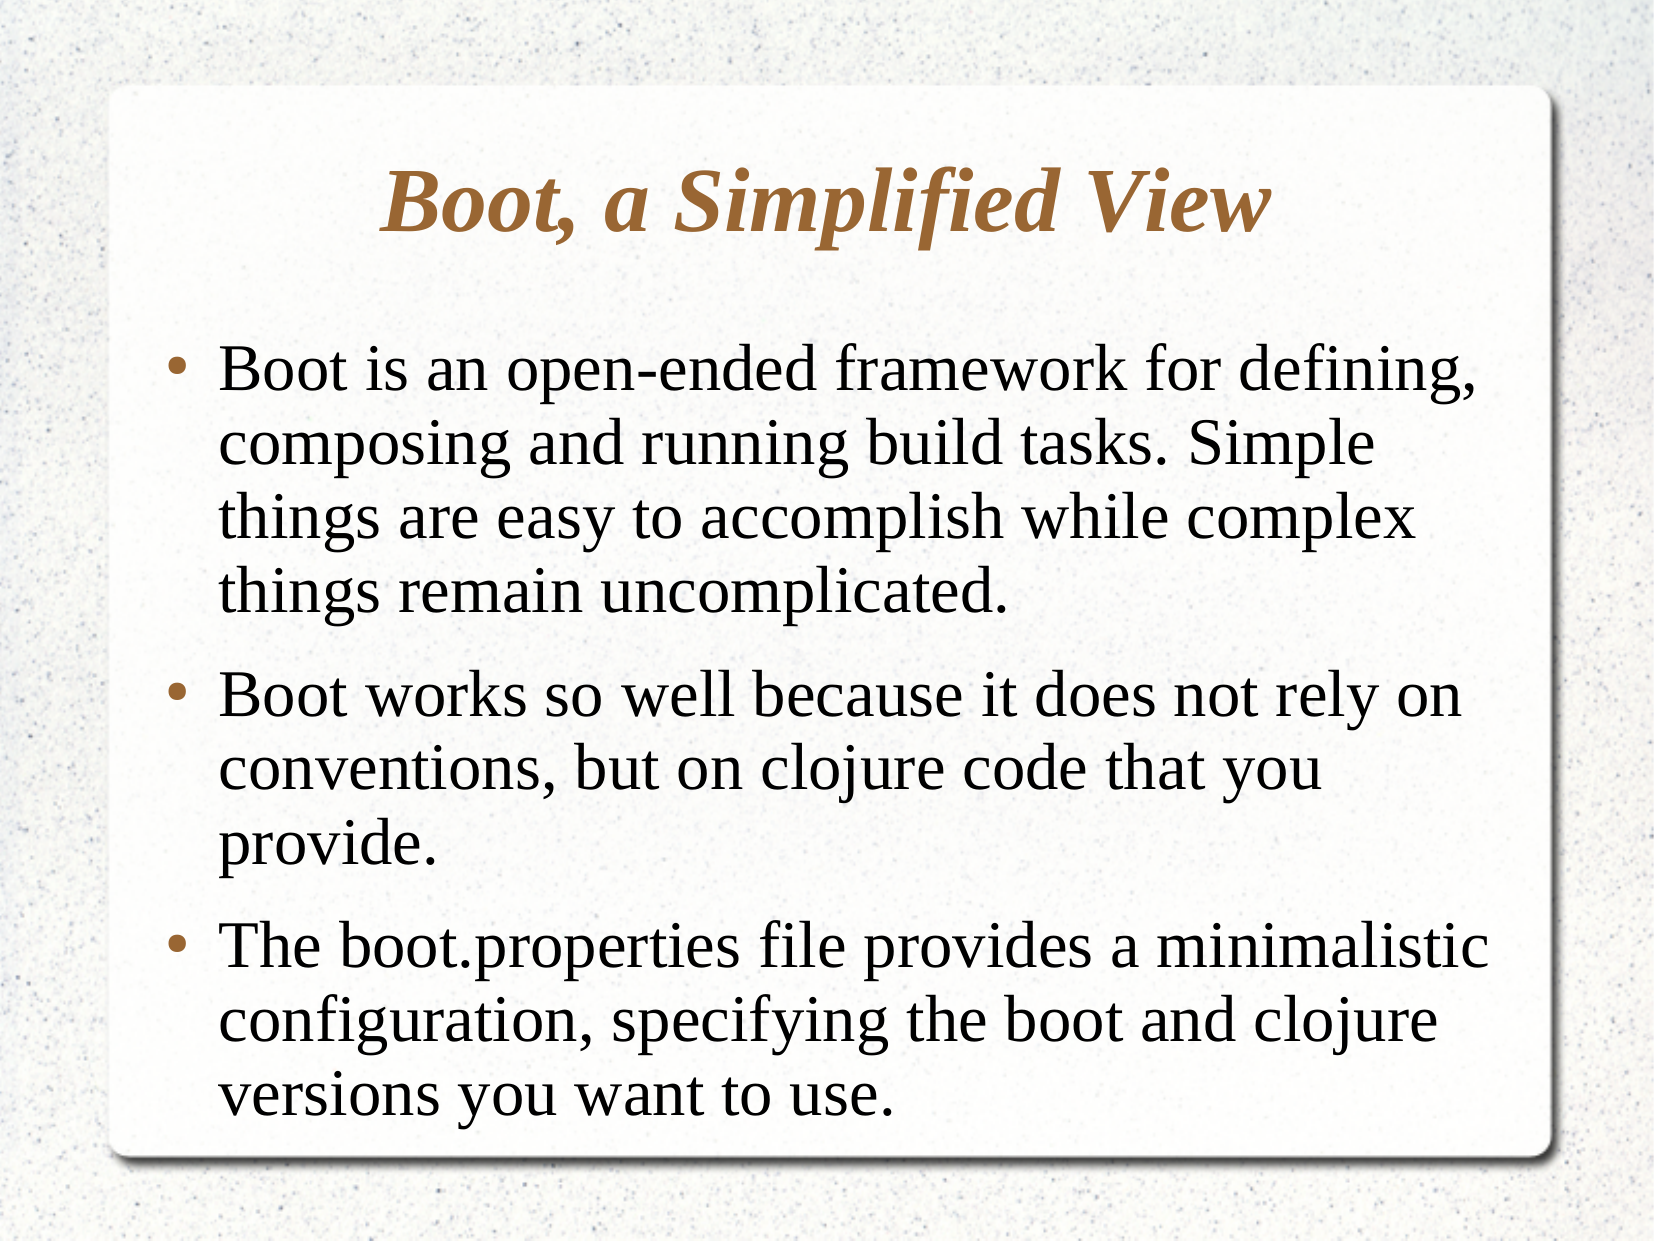

# Boot, a Simplified View
Boot is an open-ended framework for defining, composing and running build tasks. Simple things are easy to accomplish while complex things remain uncomplicated.
Boot works so well because it does not rely on conventions, but on clojure code that you provide.
The boot.properties file provides a minimalistic configuration, specifying the boot and clojure versions you want to use.